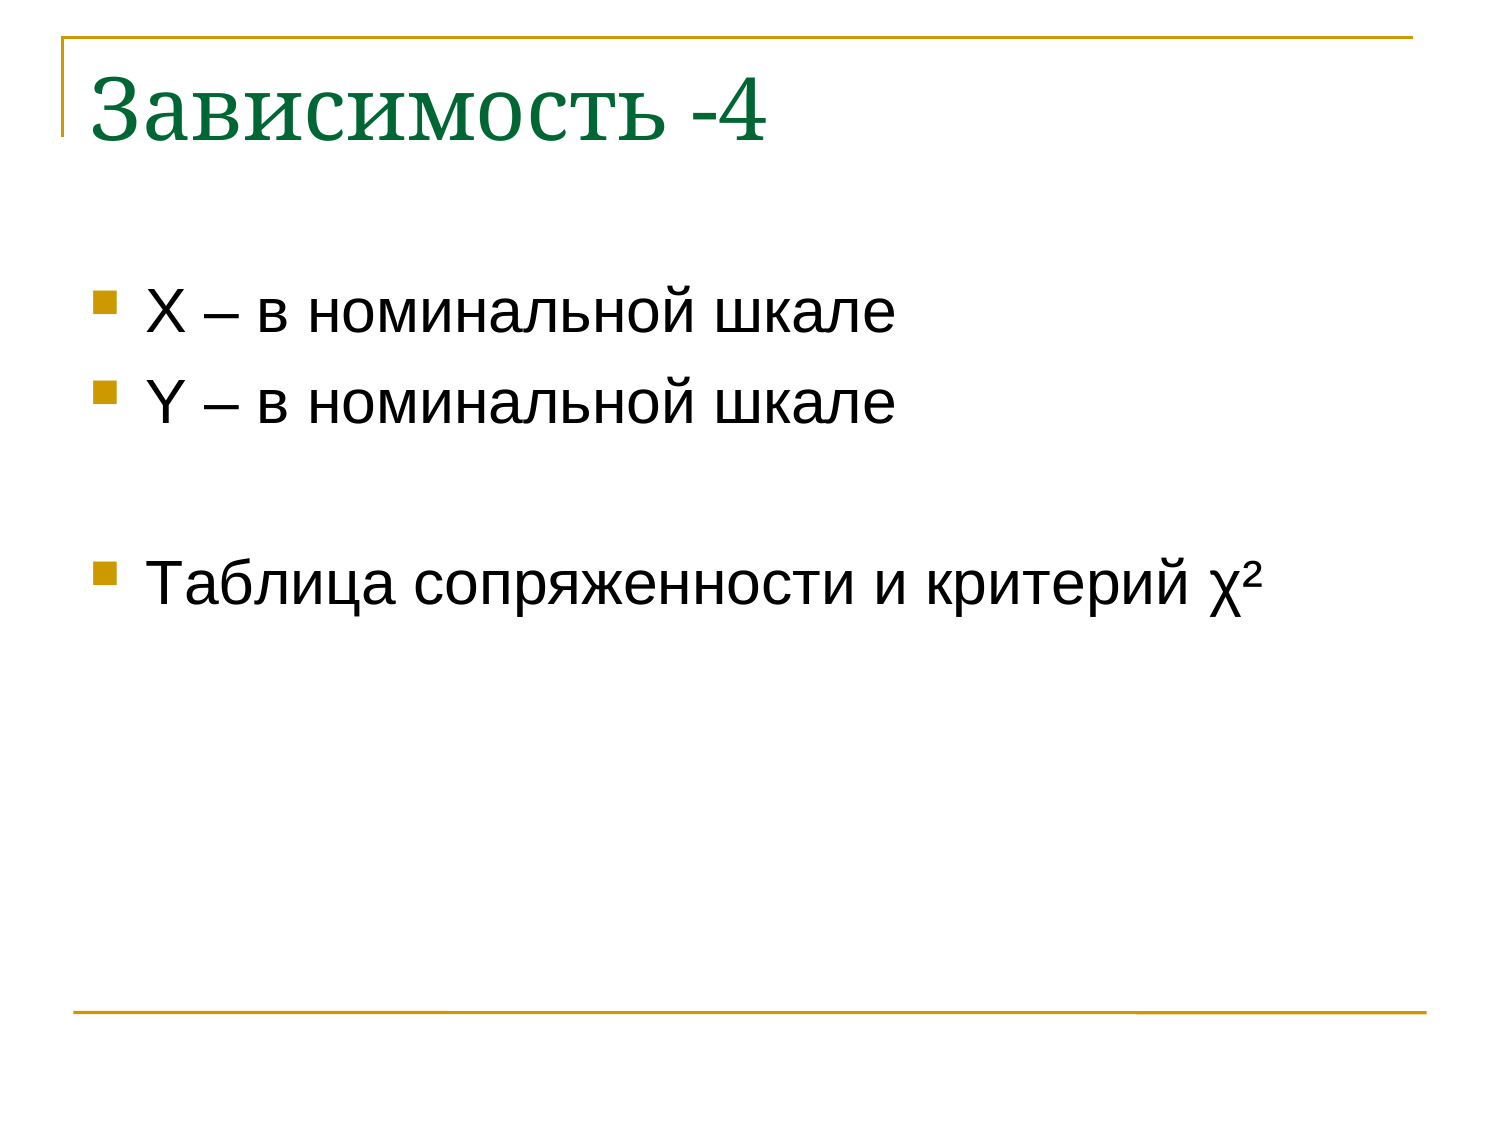

# Зависимость -4
X – в номинальной шкале
Y – в номинальной шкале
Таблица сопряженности и критерий χ²